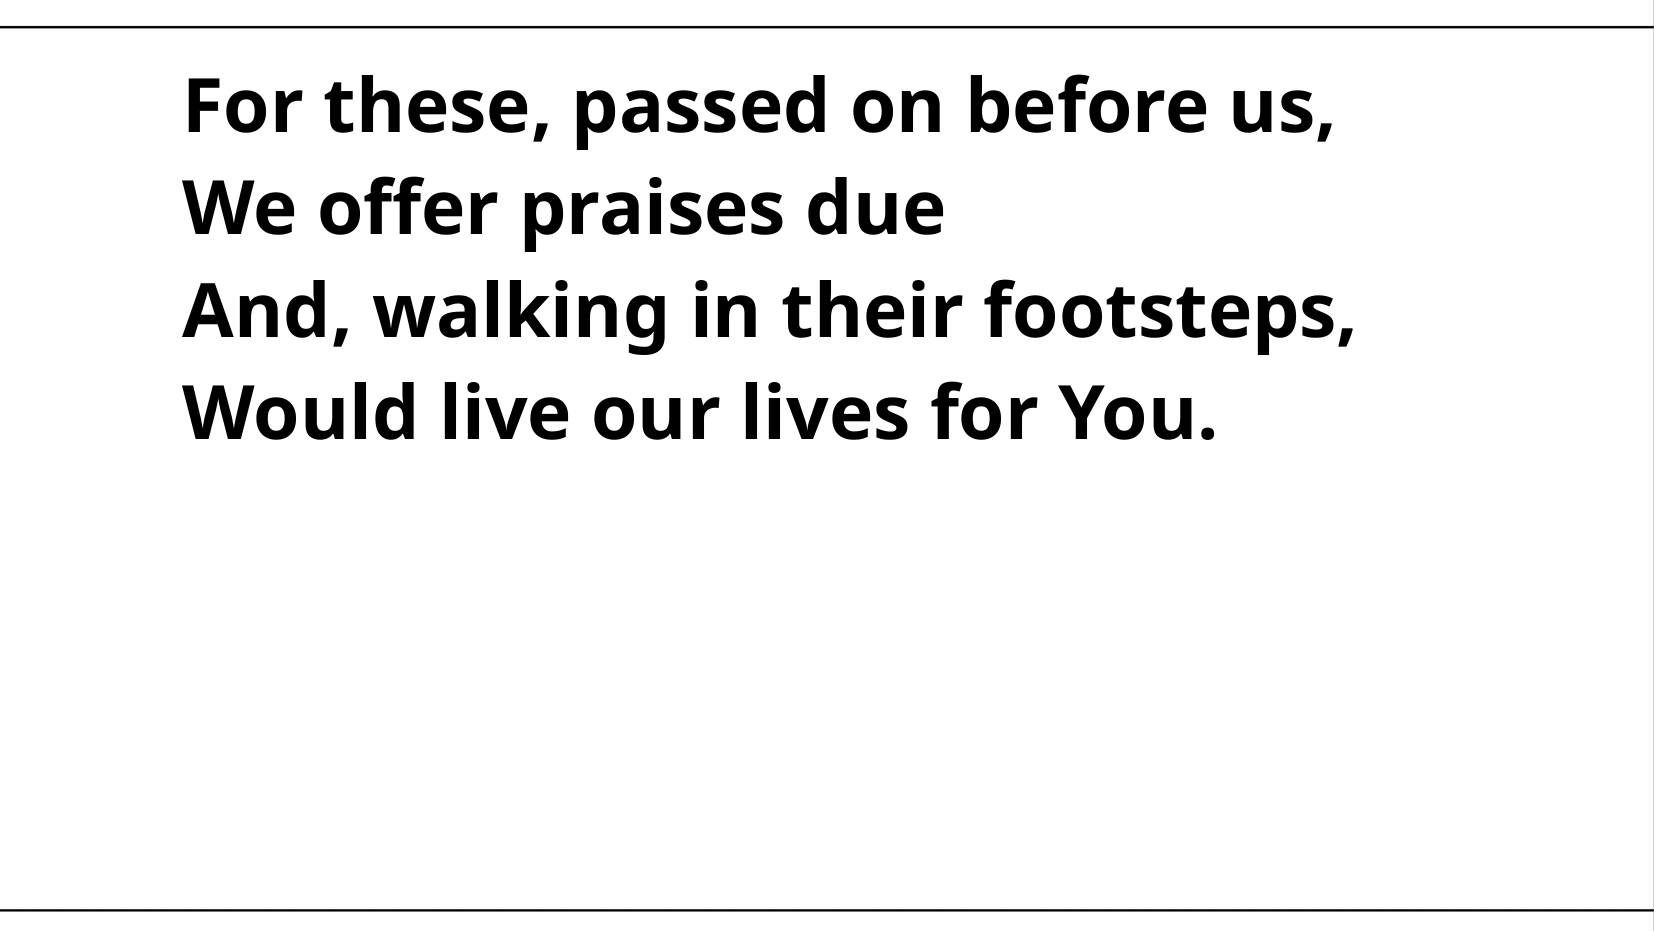

For these, passed on before us,
 We offer praises due
 And, walking in their footsteps,
 Would live our lives for You.